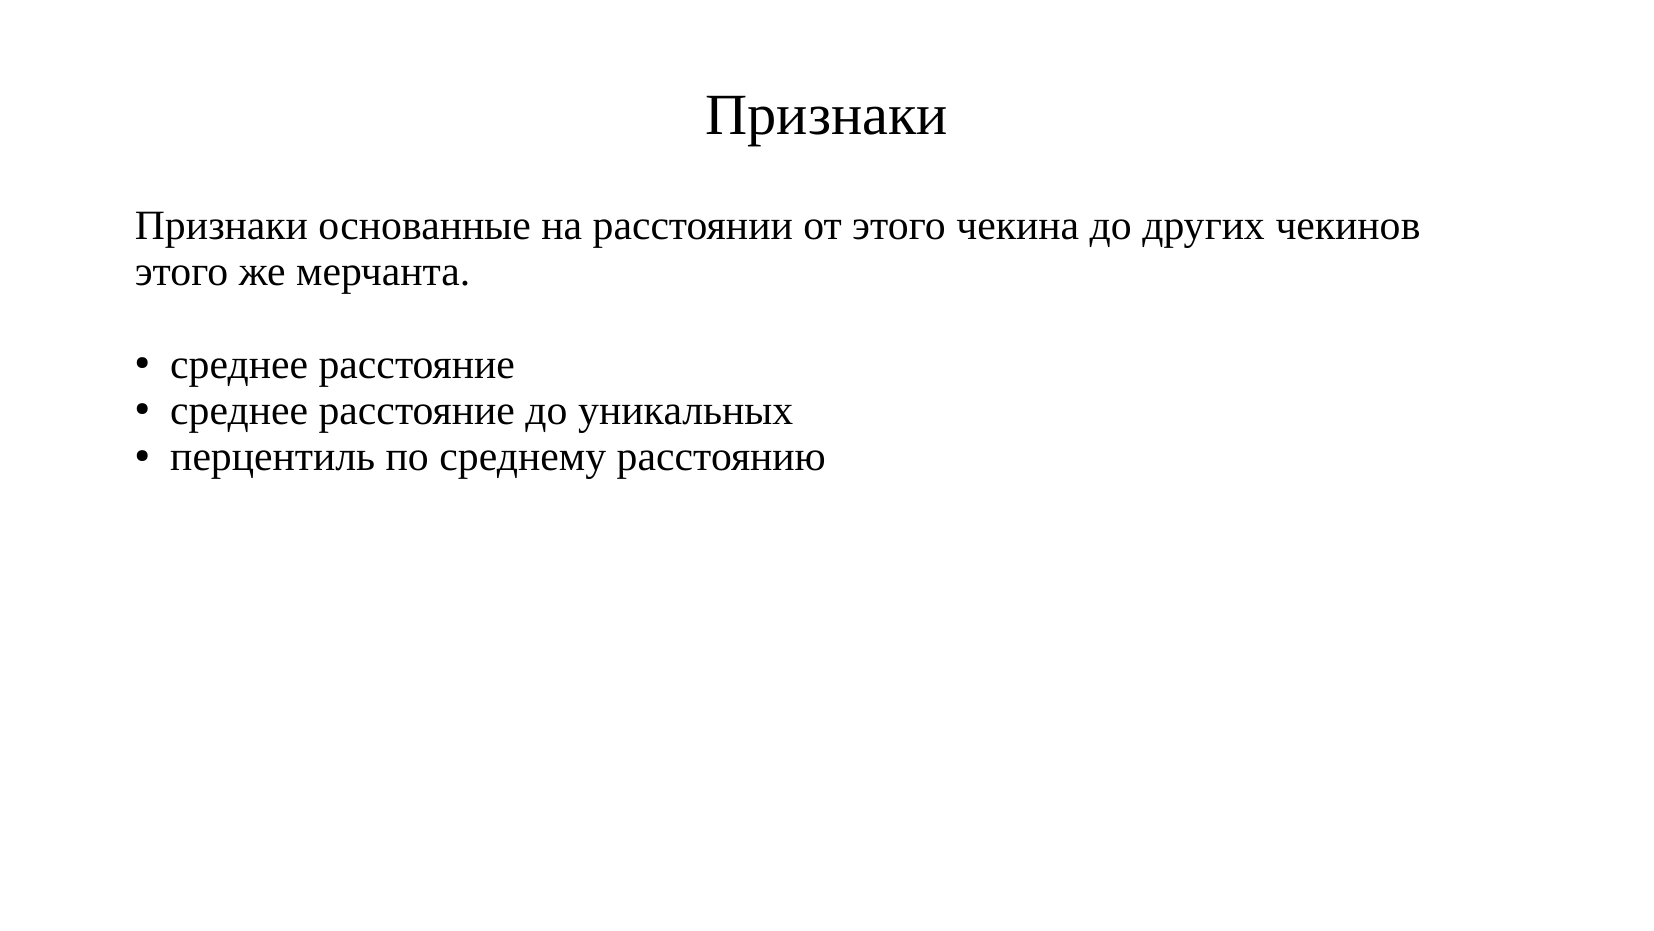

Признаки
Признаки основанные на расстоянии от этого чекина до других чекинов
этого же мерчанта.
среднее расстояние
среднее расстояние до уникальных
перцентиль по среднему расстоянию